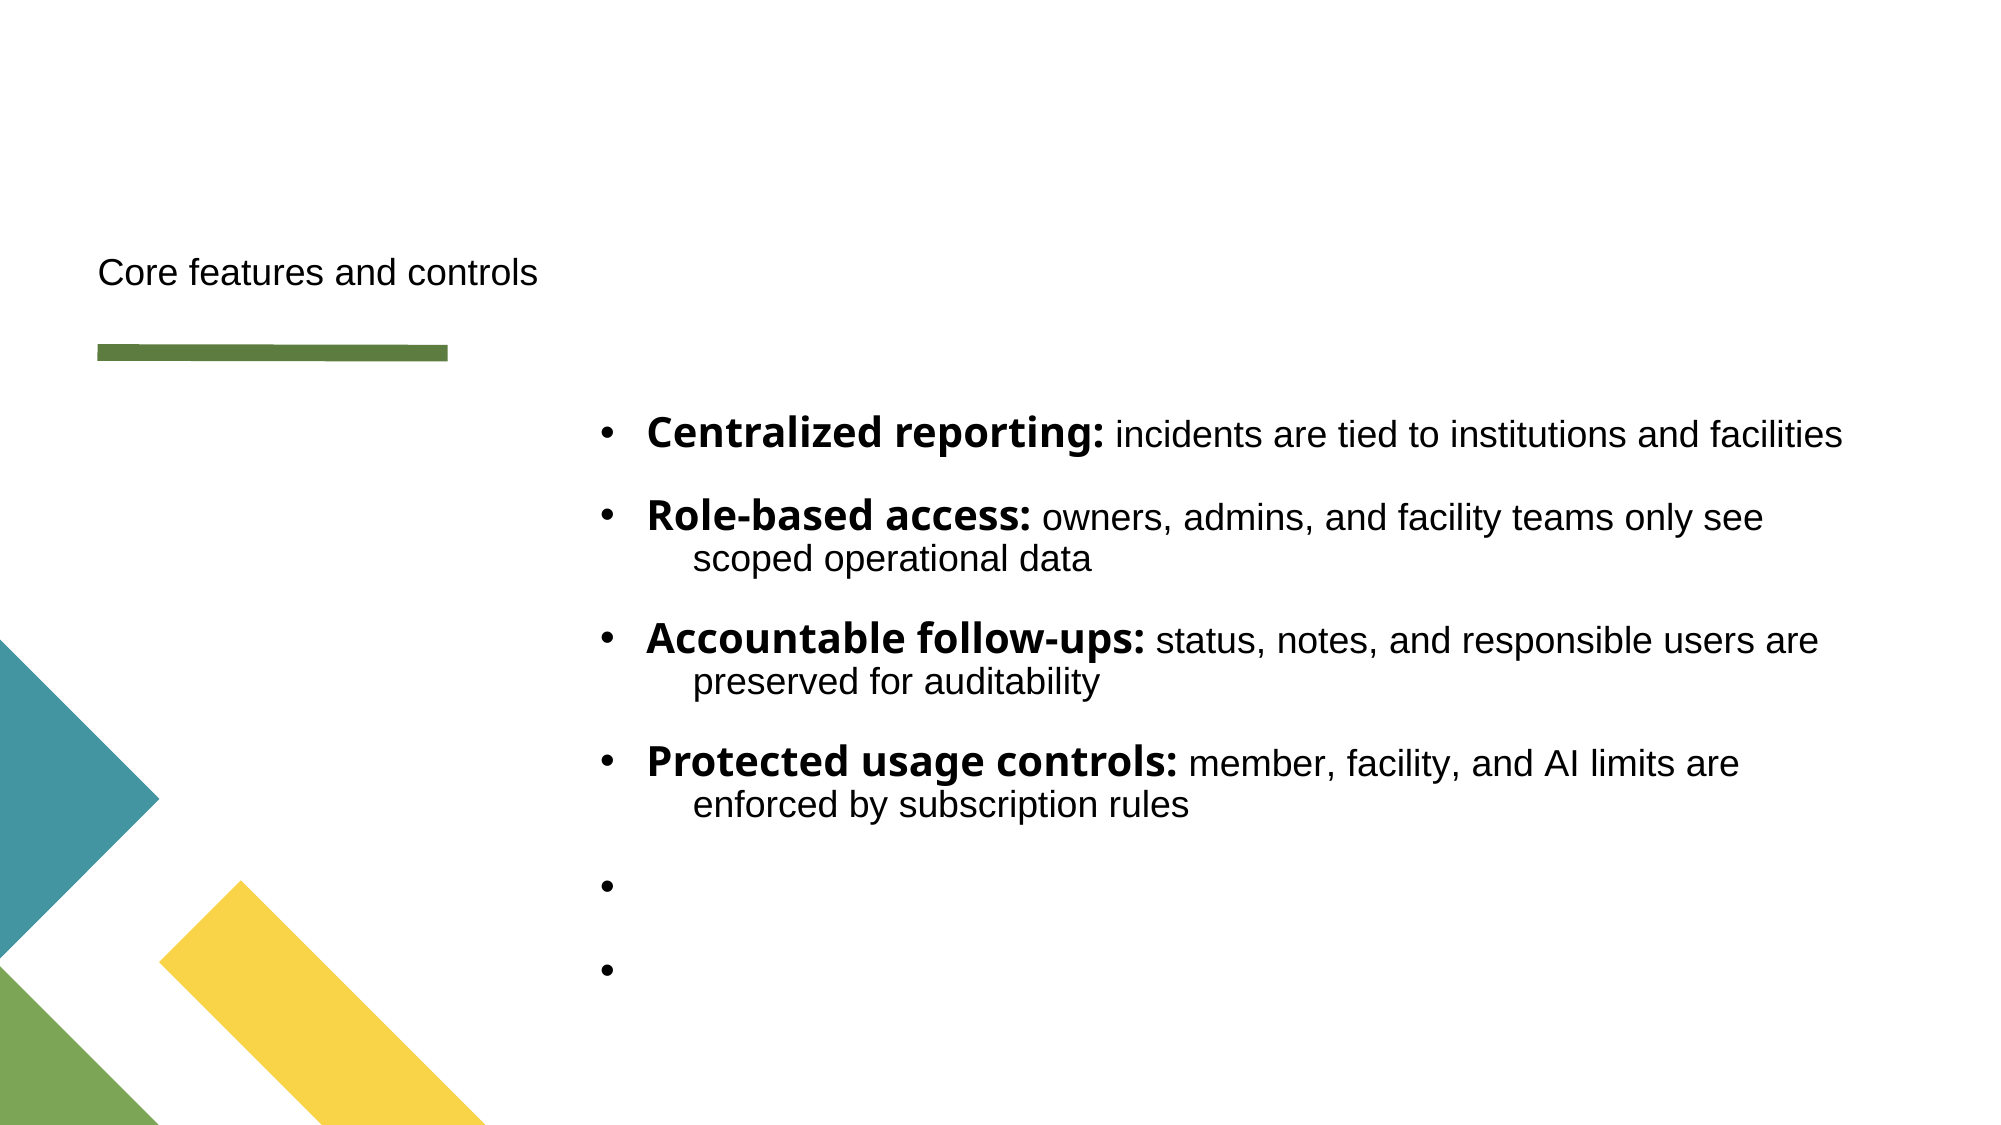

# Core features and controls
Centralized reporting: incidents are tied to institutions and facilities
Role-based access: owners, admins, and facility teams only see scoped operational data
Accountable follow-ups: status, notes, and responsible users are preserved for auditability
Protected usage controls: member, facility, and AI limits are enforced by subscription rules